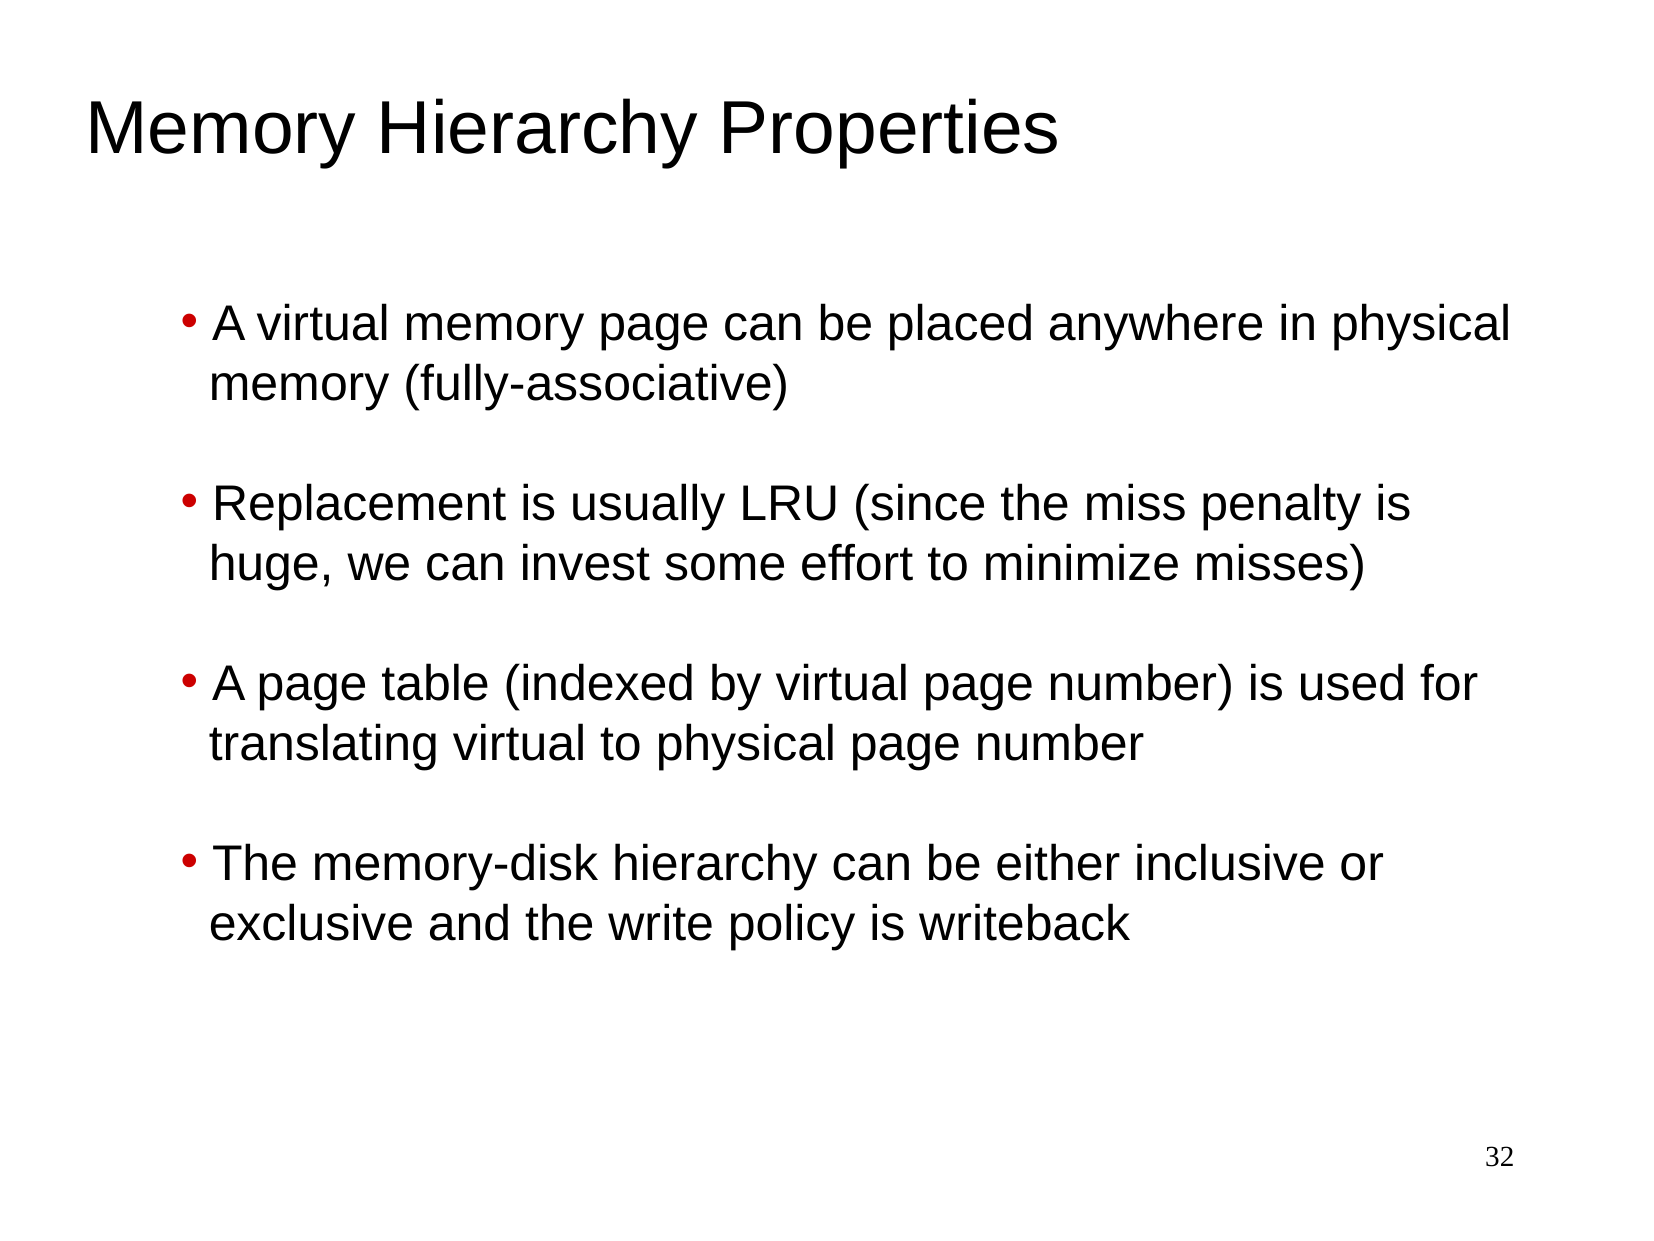

Memory Hierarchy Properties
 A virtual memory page can be placed anywhere in physical
 memory (fully-associative)
 Replacement is usually LRU (since the miss penalty is
 huge, we can invest some effort to minimize misses)
 A page table (indexed by virtual page number) is used for
 translating virtual to physical page number
 The memory-disk hierarchy can be either inclusive or
 exclusive and the write policy is writeback